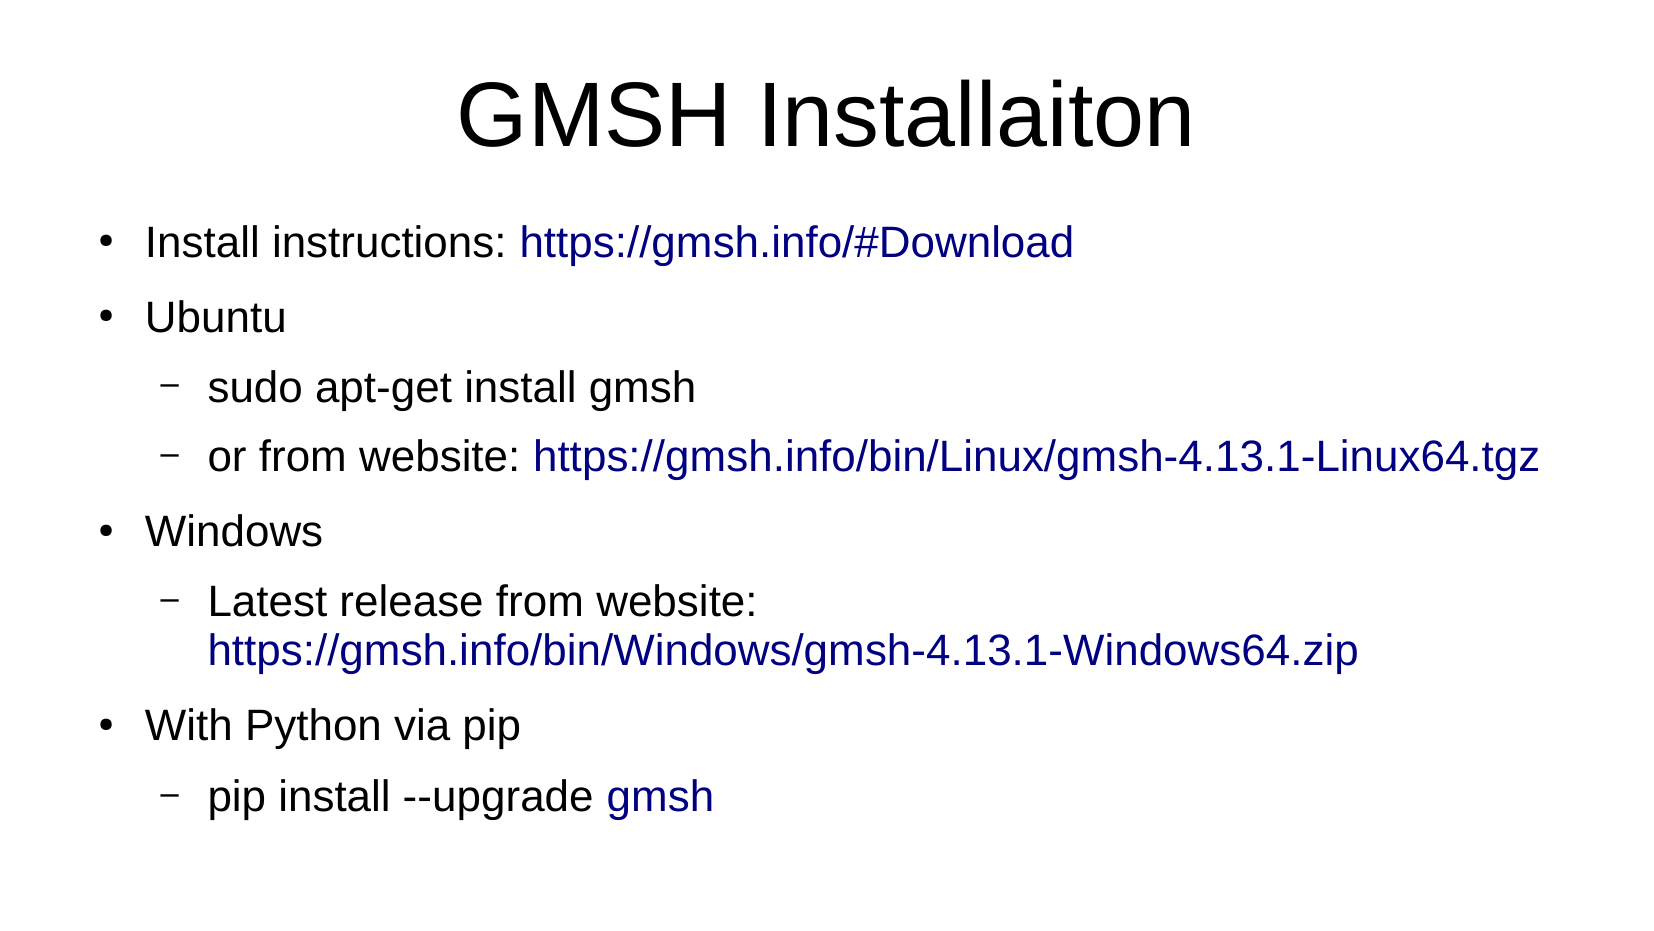

# GMSH Installaiton
Install instructions: https://gmsh.info/#Download
Ubuntu
sudo apt-get install gmsh
or from website: https://gmsh.info/bin/Linux/gmsh-4.13.1-Linux64.tgz
Windows
Latest release from website: https://gmsh.info/bin/Windows/gmsh-4.13.1-Windows64.zip
With Python via pip
pip install --upgrade gmsh